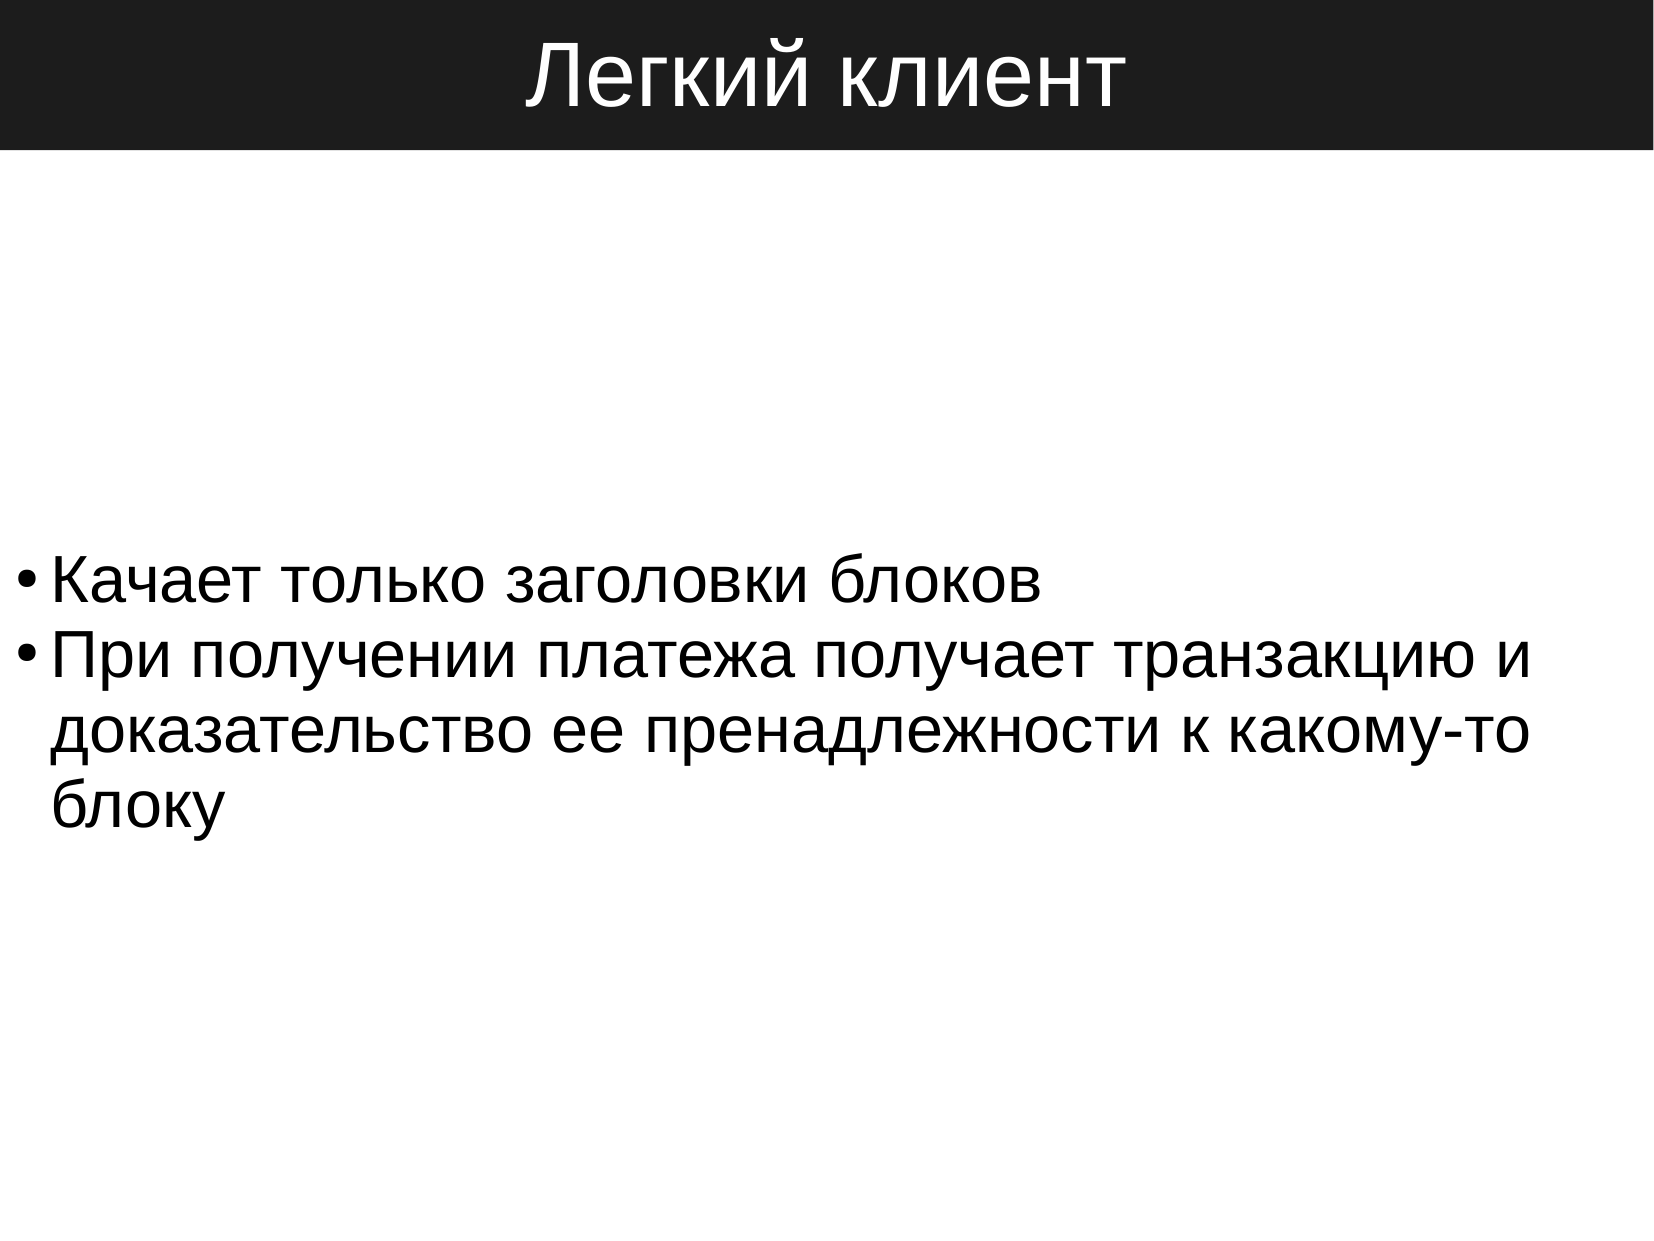

# Легкий клиент
Качает только заголовки блоков
При получении платежа получает транзакцию и доказательство ее пренадлежности к какому-то блоку